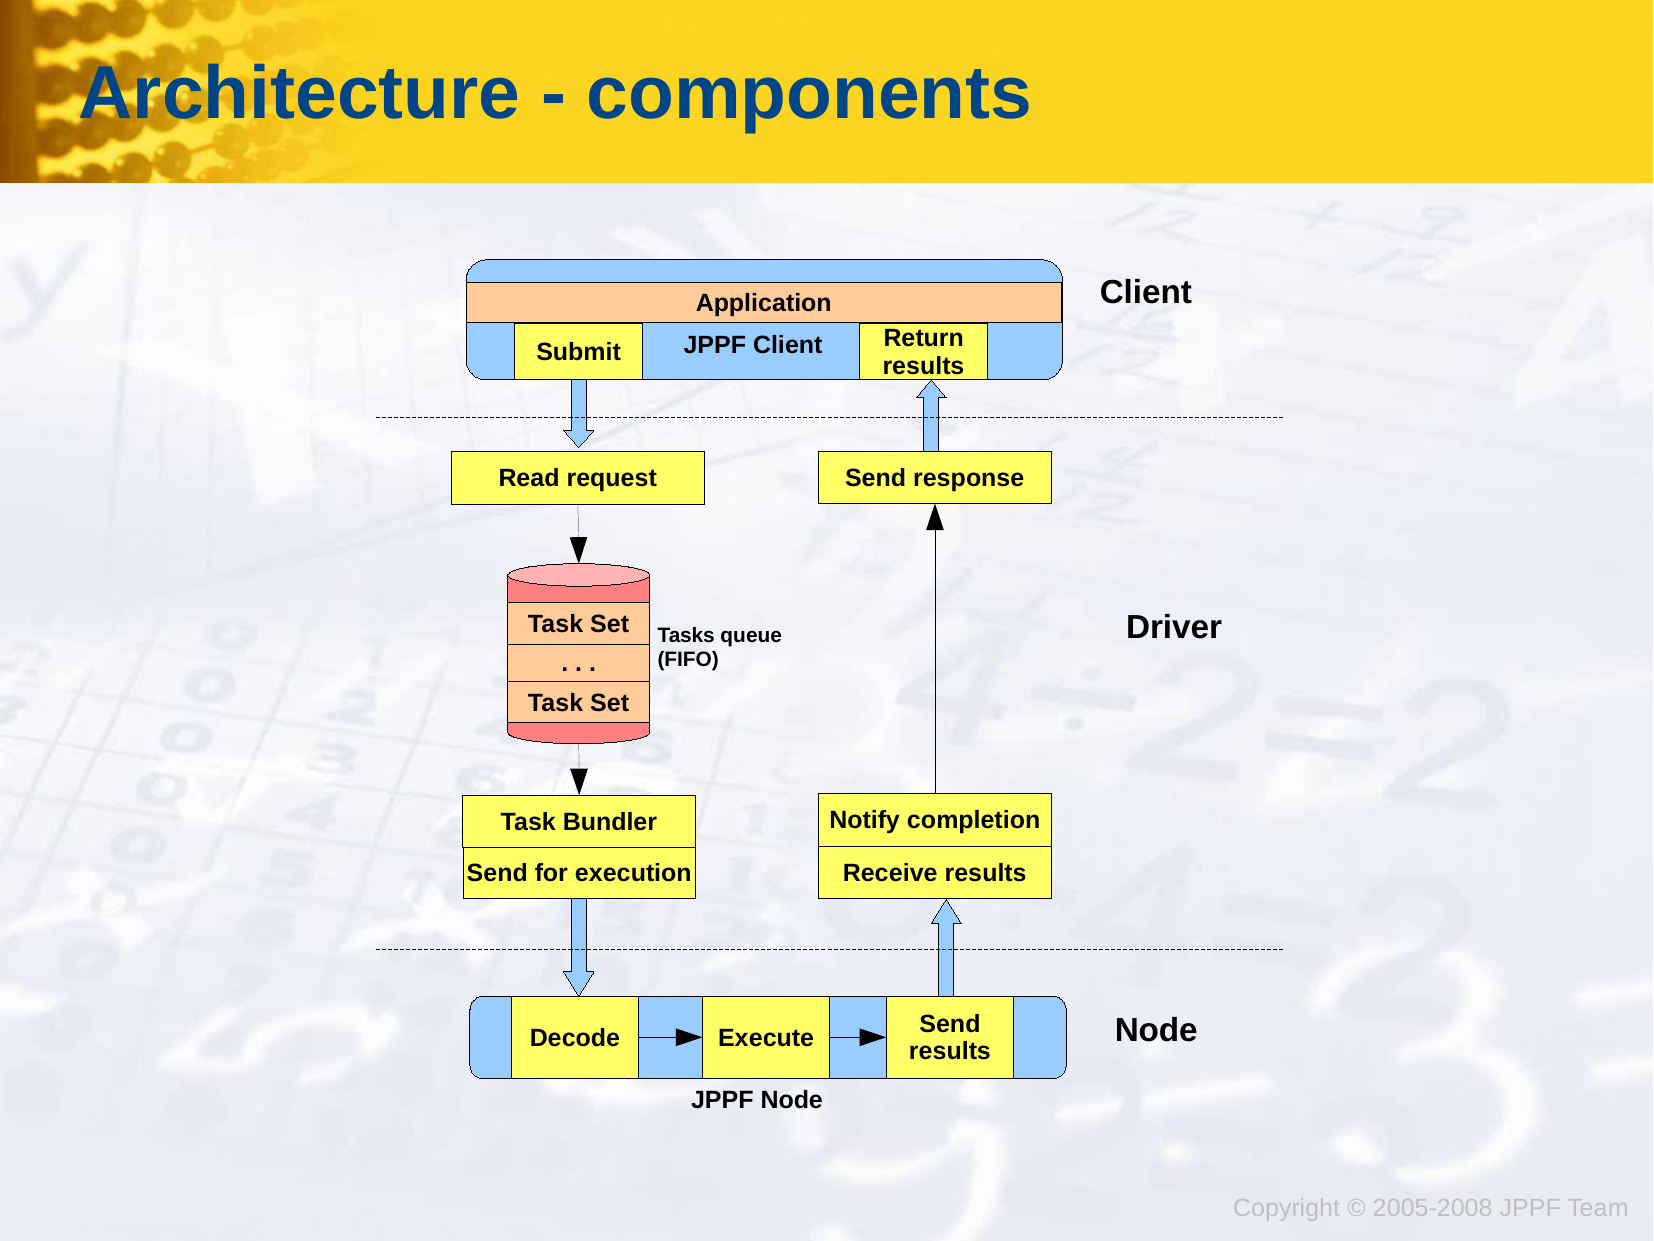

# Architecture - components
Client
Application
Submit
JPPF Client
Return
results
Read request
Send response
Driver
Task Set
Tasks queue (FIFO)
. . .
Task Set
Notify completion
Task Bundler
Send for execution
Receive results
Decode
Execute
Send
results
Node
JPPF Node